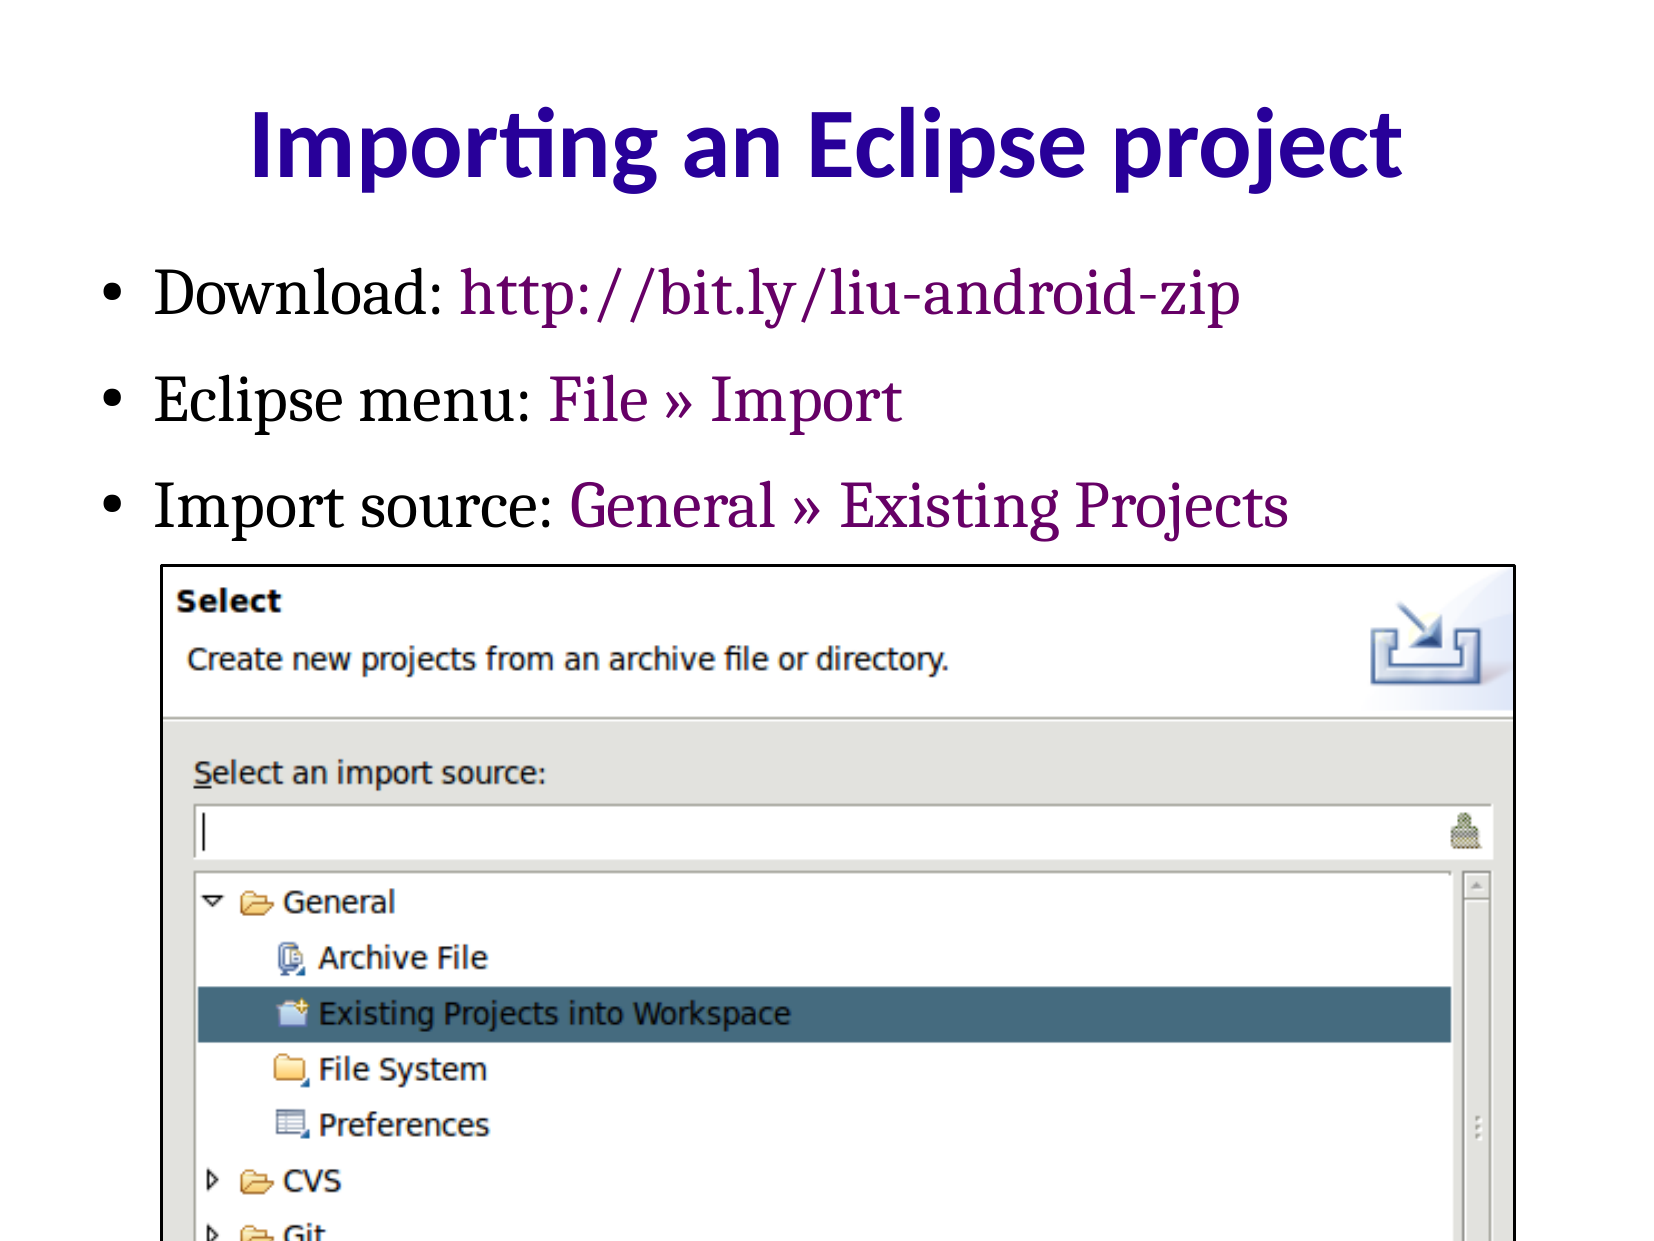

# Importing an Eclipse project
Download: http://bit.ly/liu-android-zip
Eclipse menu: File » Import
Import source: General » Existing Projects